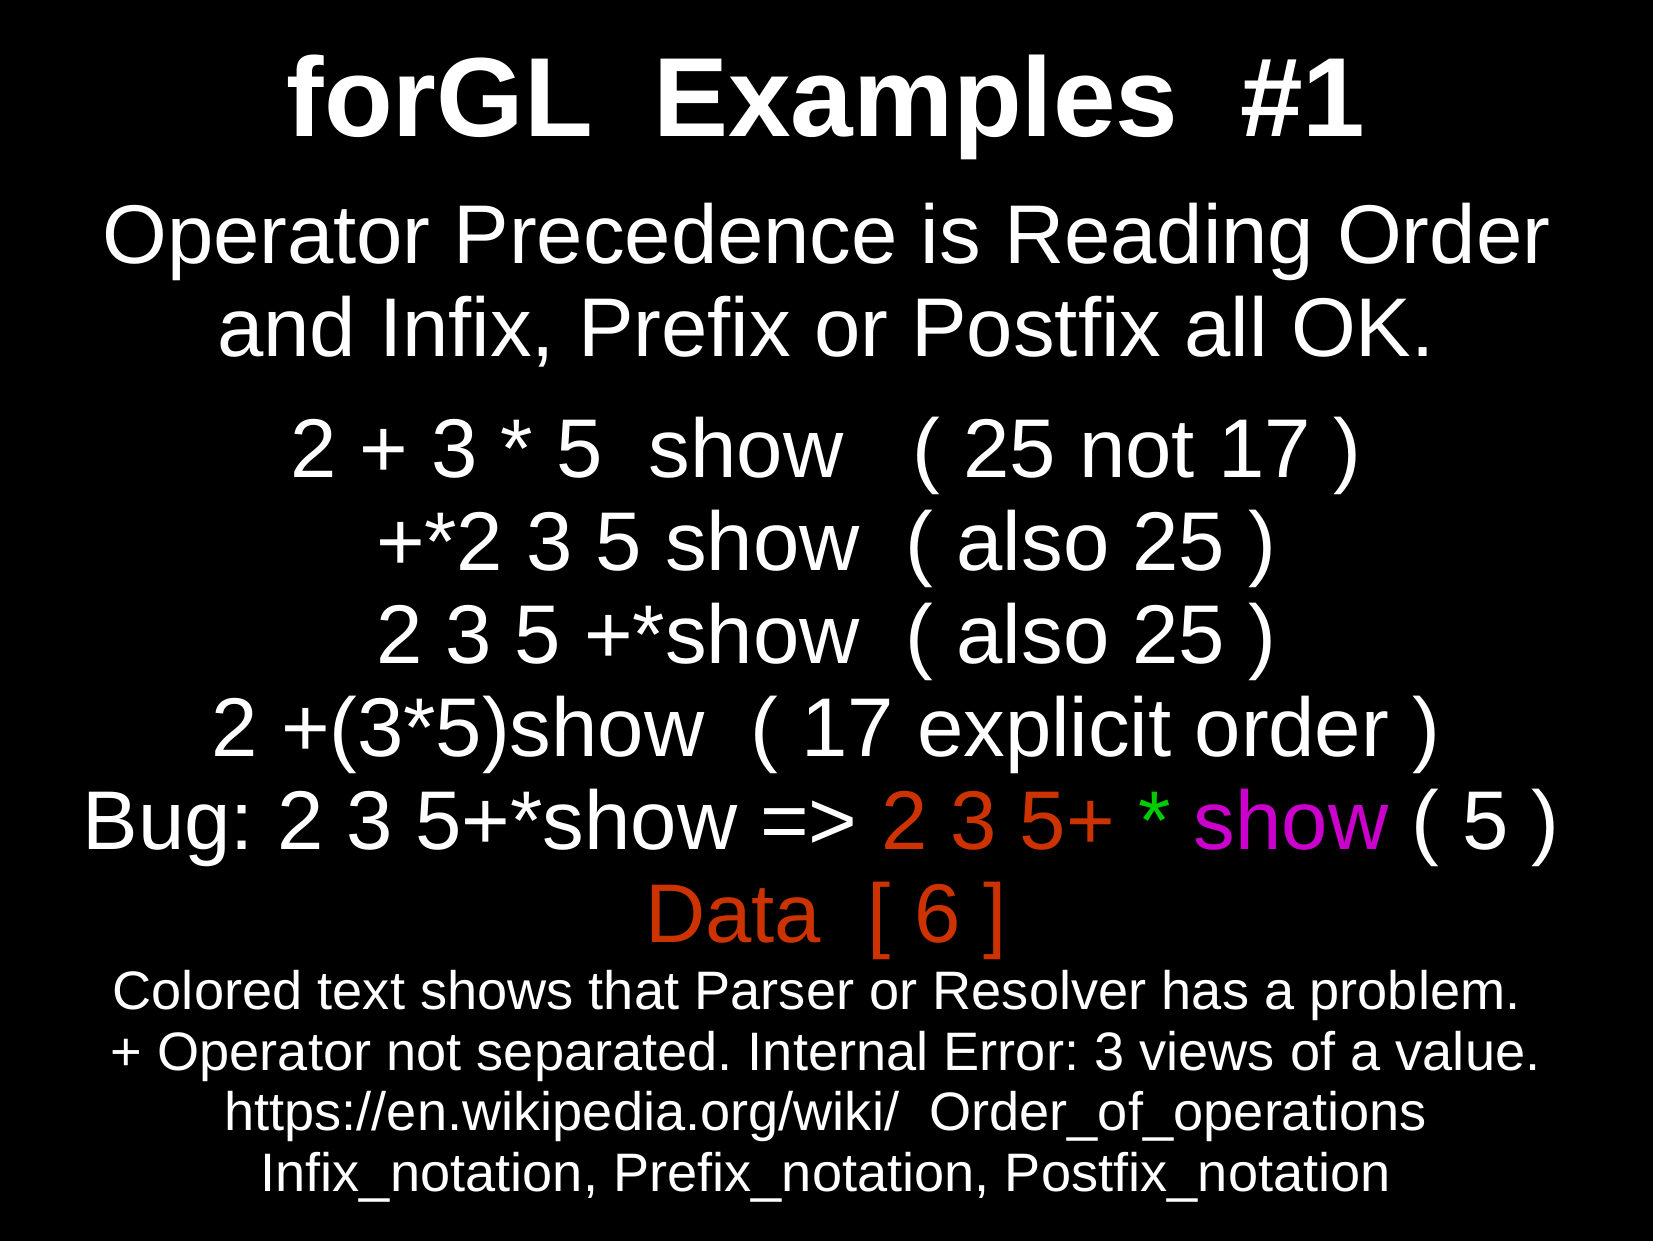

# forGL Examples #1
Operator Precedence is Reading Order and Infix, Prefix or Postfix all OK.
2 + 3 * 5 show ( 25 not 17 )
+*2 3 5 show ( also 25 )
2 3 5 +*show ( also 25 )
2 +(3*5)show ( 17 explicit order )
Bug: 2 3 5+*show => 2 3 5+ * show ( 5 )
Data [ 6 ]
 Colored text shows that Parser or Resolver has a problem.
+ Operator not separated. Internal Error: 3 views of a value.
https://en.wikipedia.org/wiki/ Order_of_operations
Infix_notation, Prefix_notation, Postfix_notation